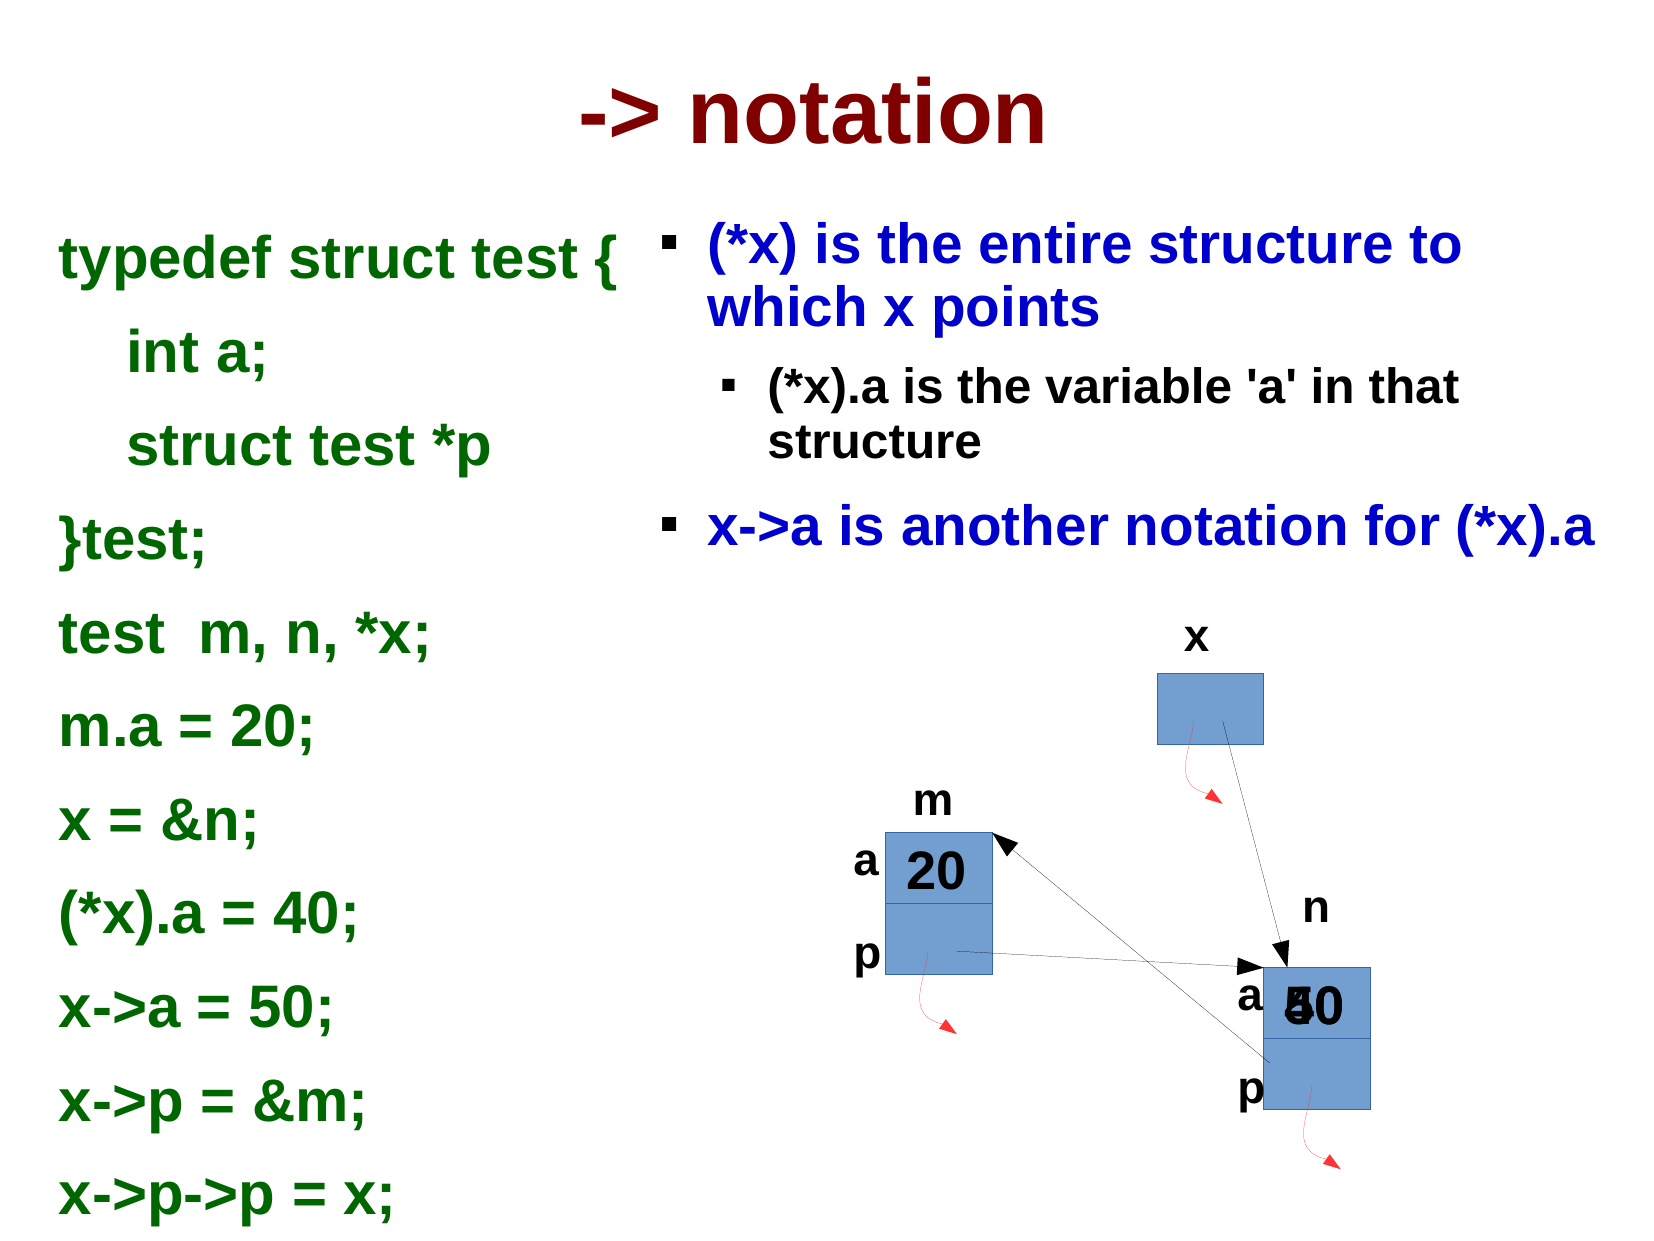

# -> notation
(*x) is the entire structure to which x points
(*x).a is the variable 'a' in that structure
x->a is another notation for (*x).a
typedef struct test {
 int a;
 struct test *p
}test;
test m, n, *x;
m.a = 20;
x = &n;
(*x).a = 40;
x->a = 50;
x->p = &m;
x->p->p = x;
x
m
a
p
20
n
a
p
40
50